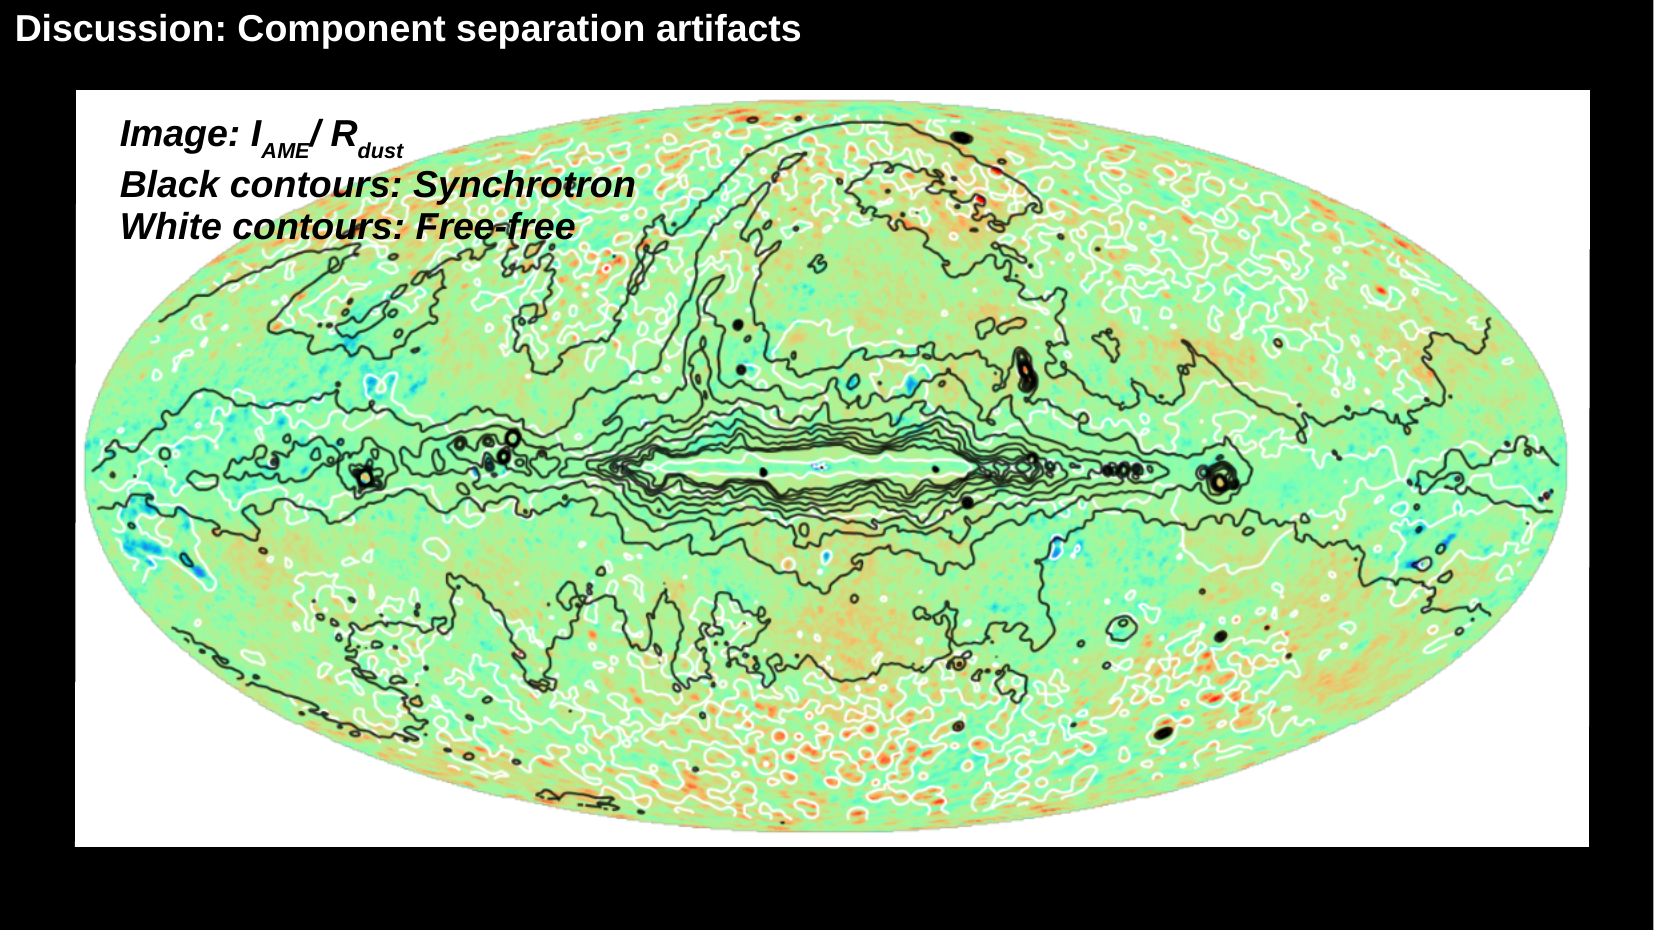

Discussion: Component separation artifacts
Image: IAME/ Rdust
Black contours: Synchrotron
White contours: Free-free